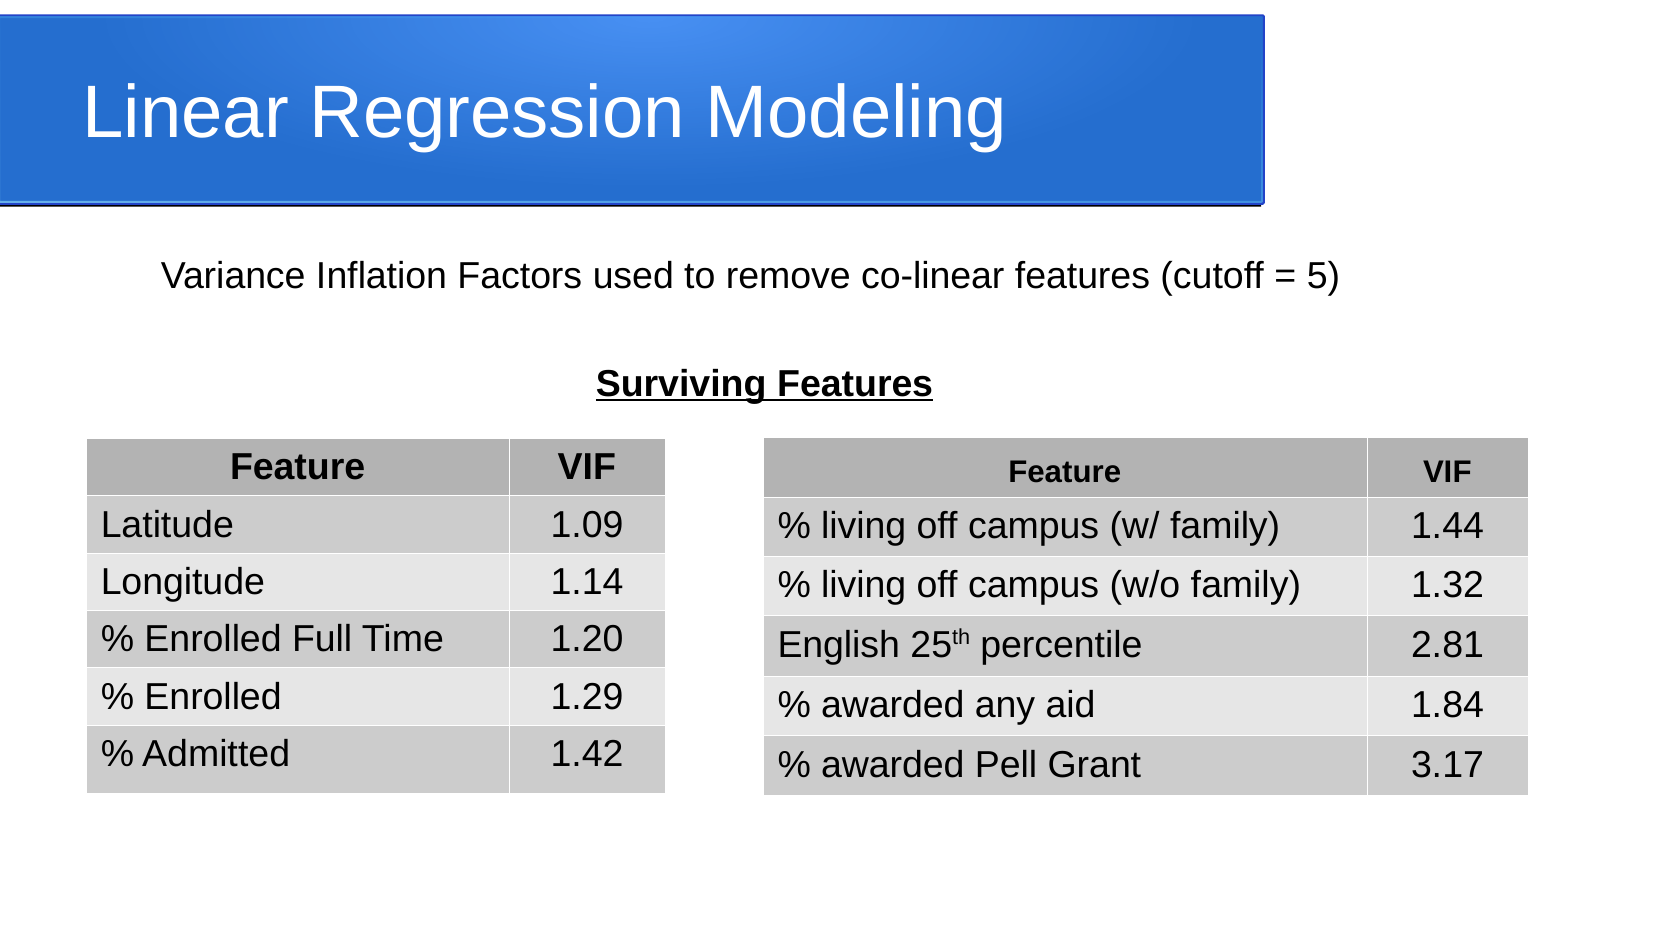

# Linear Regression Modeling
Variance Inflation Factors used to remove co-linear features (cutoff = 5)
Surviving Features
| Feature | VIF |
| --- | --- |
| % living off campus (w/ family) | 1.44 |
| % living off campus (w/o family) | 1.32 |
| English 25th percentile | 2.81 |
| % awarded any aid | 1.84 |
| % awarded Pell Grant | 3.17 |
| Feature | VIF |
| --- | --- |
| Latitude | 1.09 |
| Longitude | 1.14 |
| % Enrolled Full Time | 1.20 |
| % Enrolled | 1.29 |
| % Admitted | 1.42 |